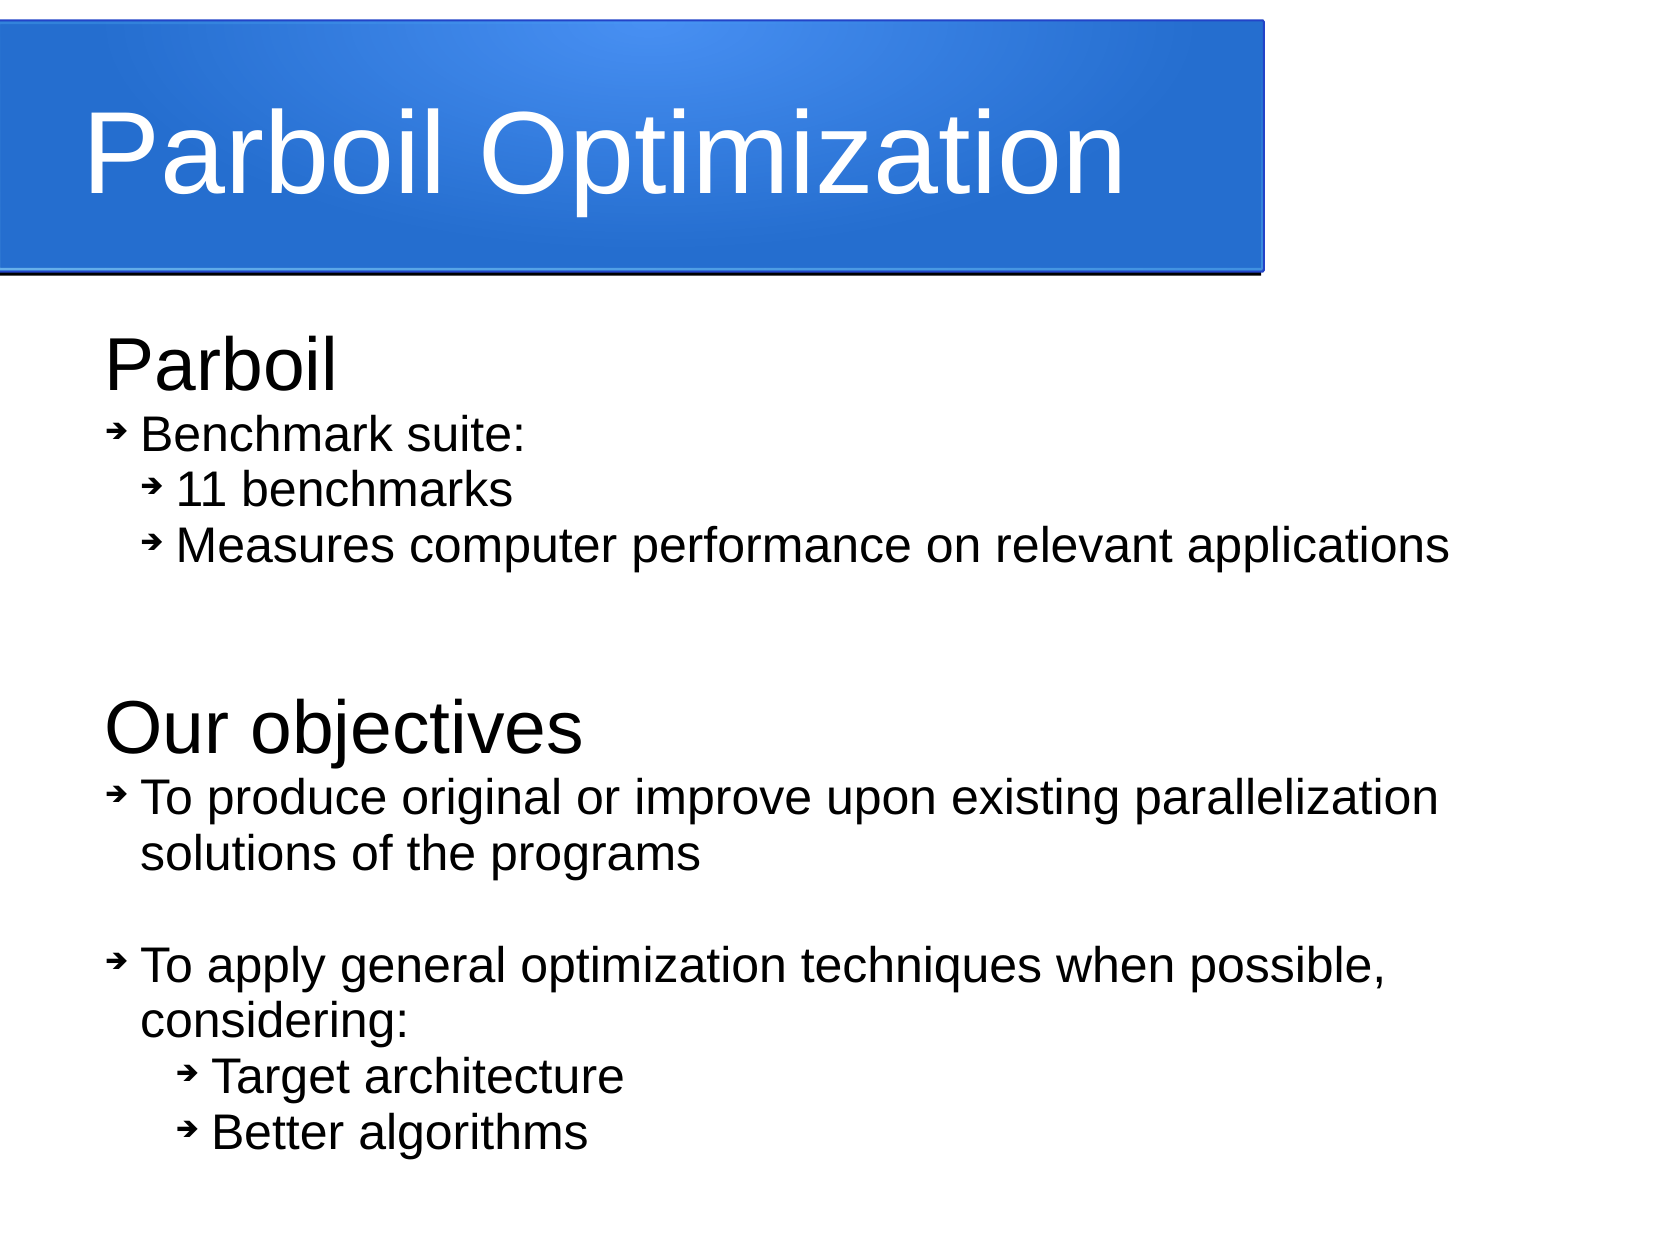

# Parboil Optimization
Parboil
Benchmark suite:
11 benchmarks
Measures computer performance on relevant applications
Our objectives
To produce original or improve upon existing parallelization solutions of the programs
To apply general optimization techniques when possible, considering:
Target architecture
Better algorithms